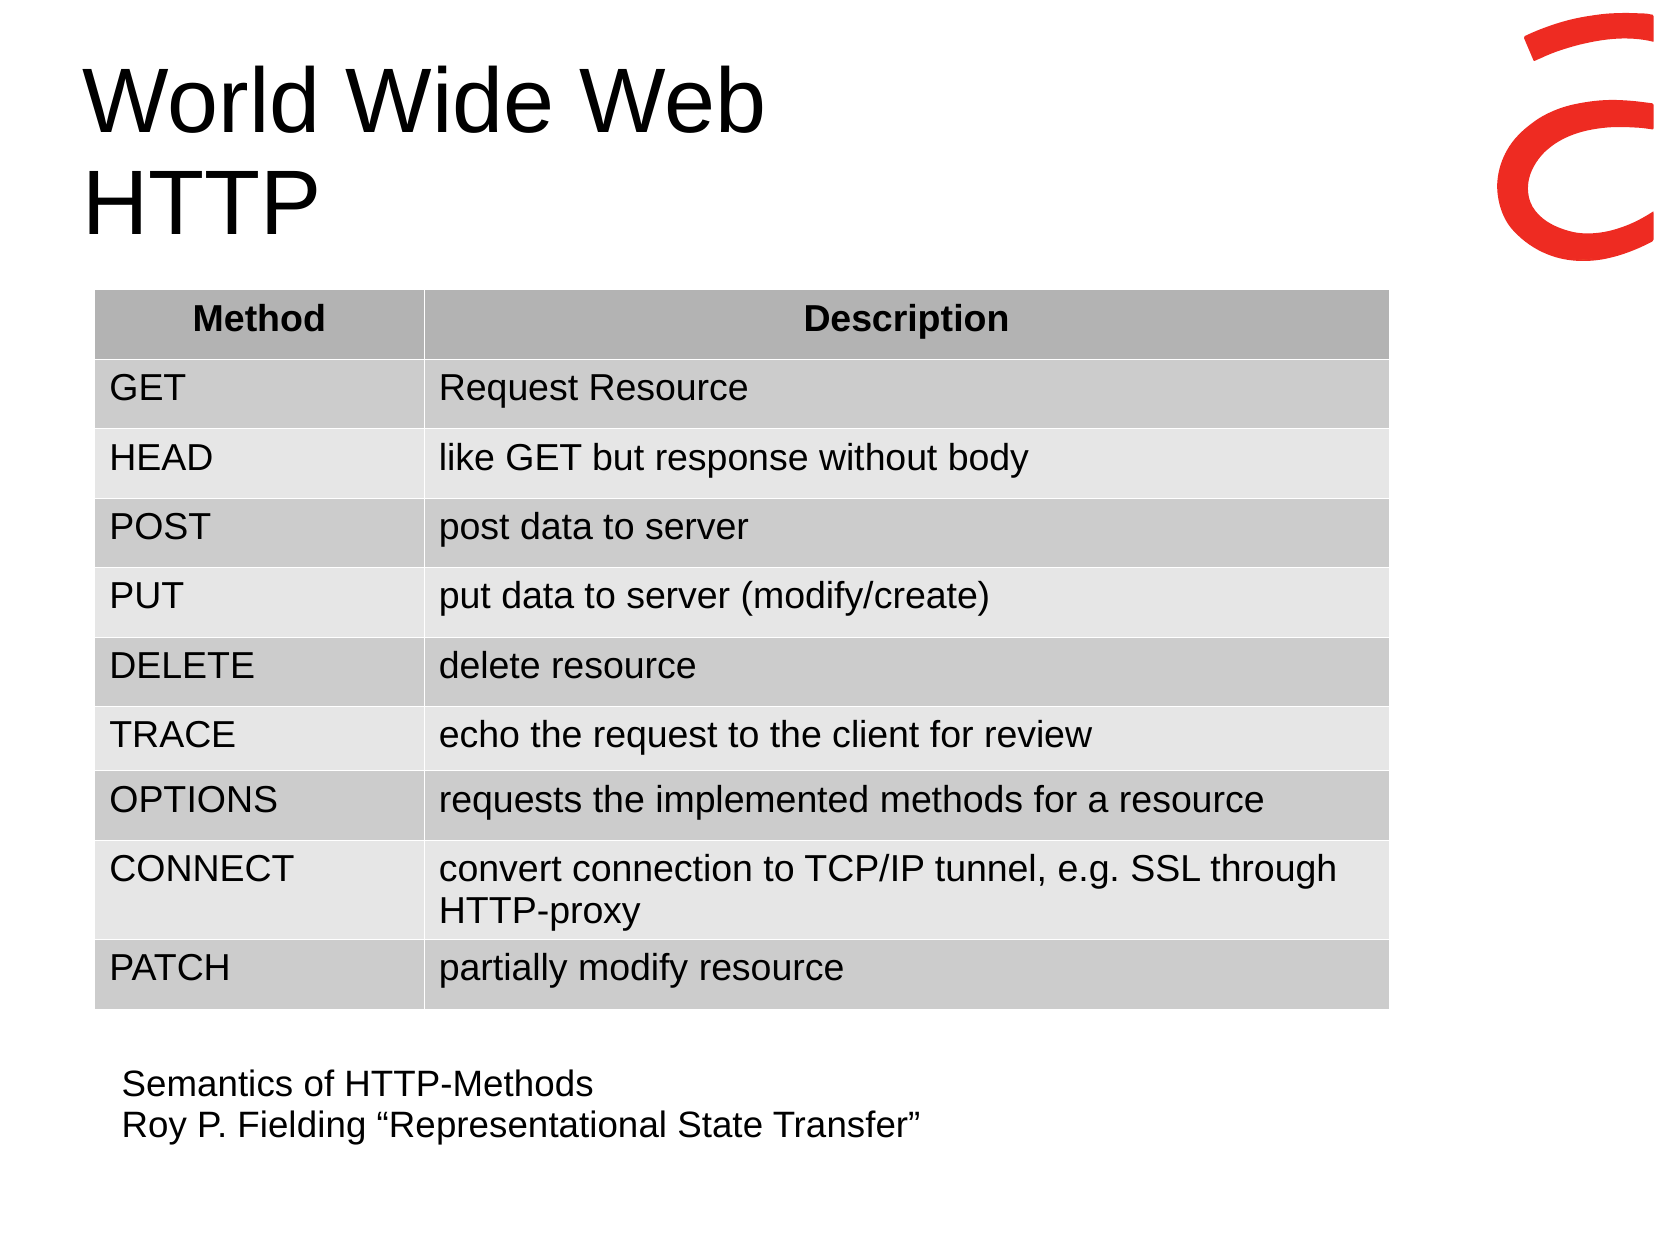

# World Wide Web HTTP
| Method | Description |
| --- | --- |
| GET | Request Resource |
| HEAD | like GET but response without body |
| POST | post data to server |
| PUT | put data to server (modify/create) |
| DELETE | delete resource |
| TRACE | echo the request to the client for review |
| OPTIONS | requests the implemented methods for a resource |
| CONNECT | convert connection to TCP/IP tunnel, e.g. SSL through HTTP-proxy |
| PATCH | partially modify resource |
Semantics of HTTP-Methods
Roy P. Fielding “Representational State Transfer”